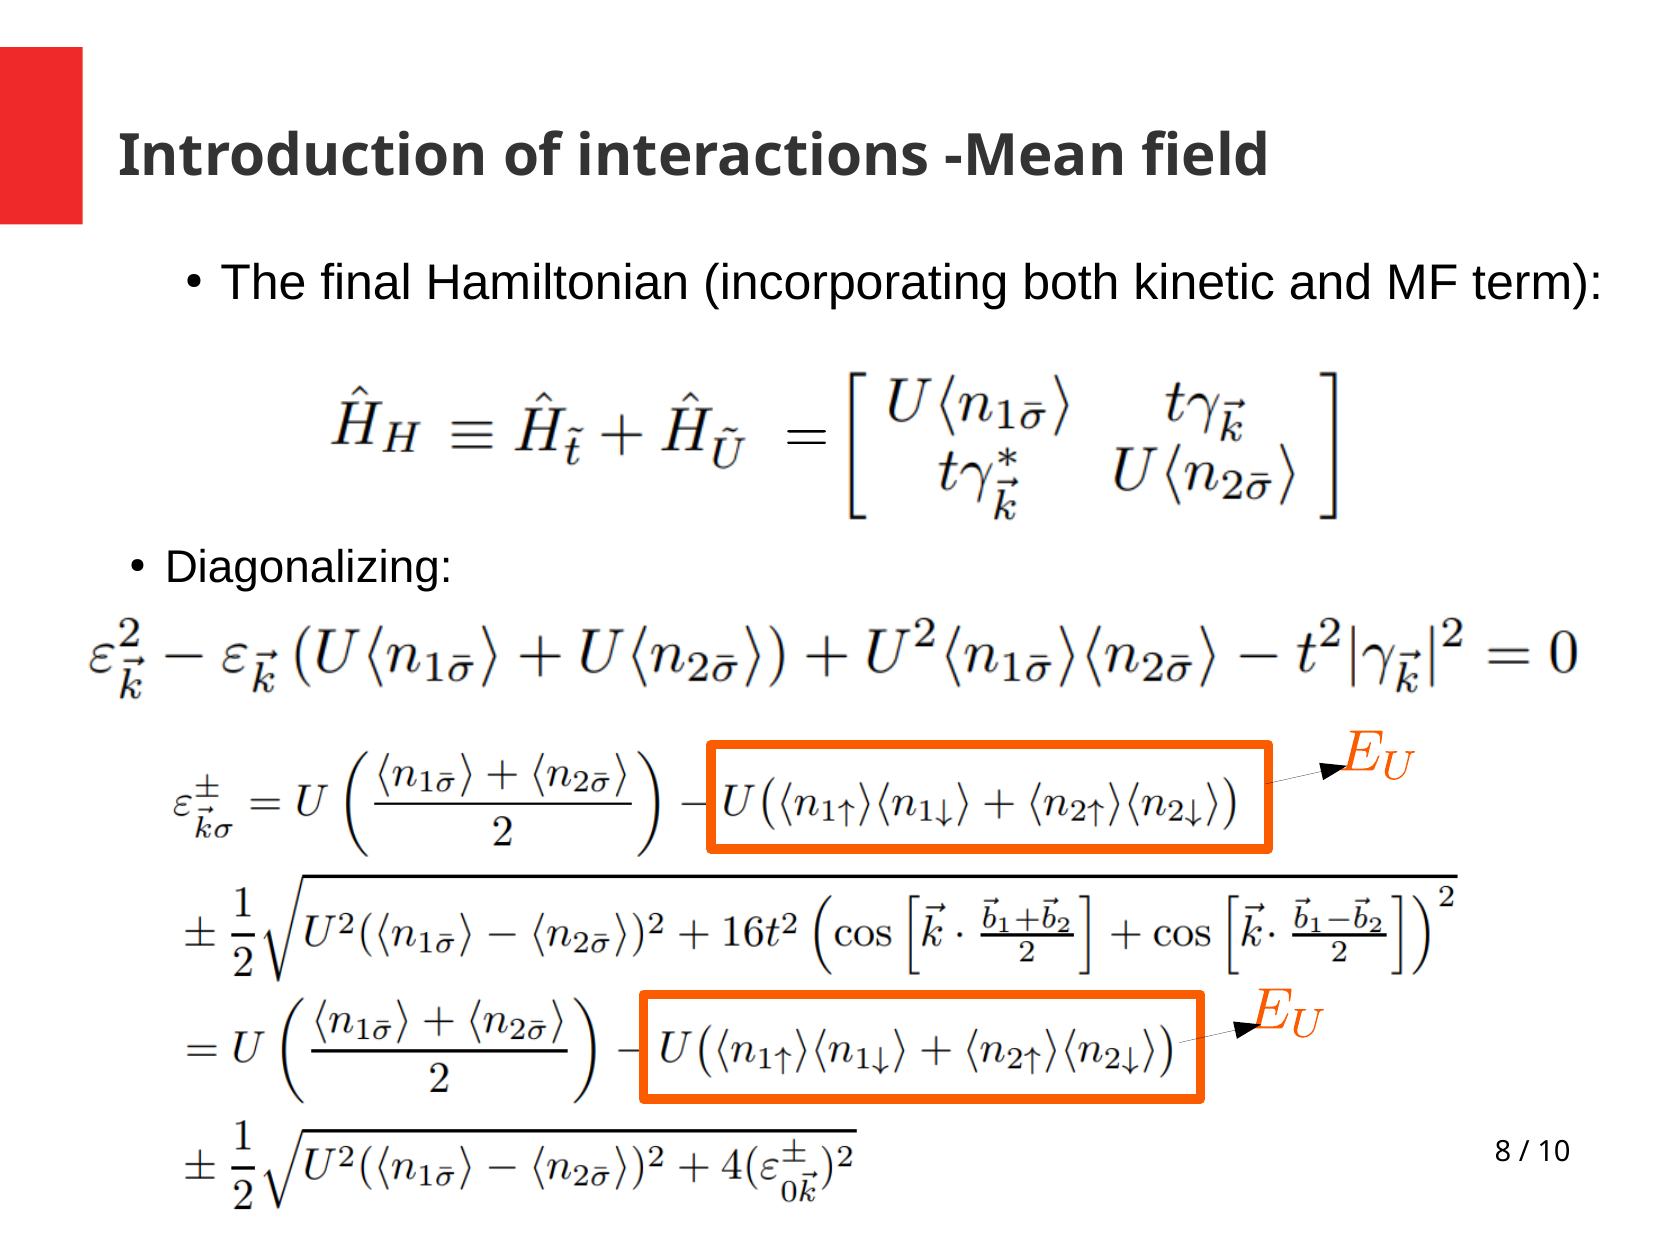

# Introduction of interactions -Mean field
The final Hamiltonian (incorporating both kinetic and MF term):
Diagonalizing:
8